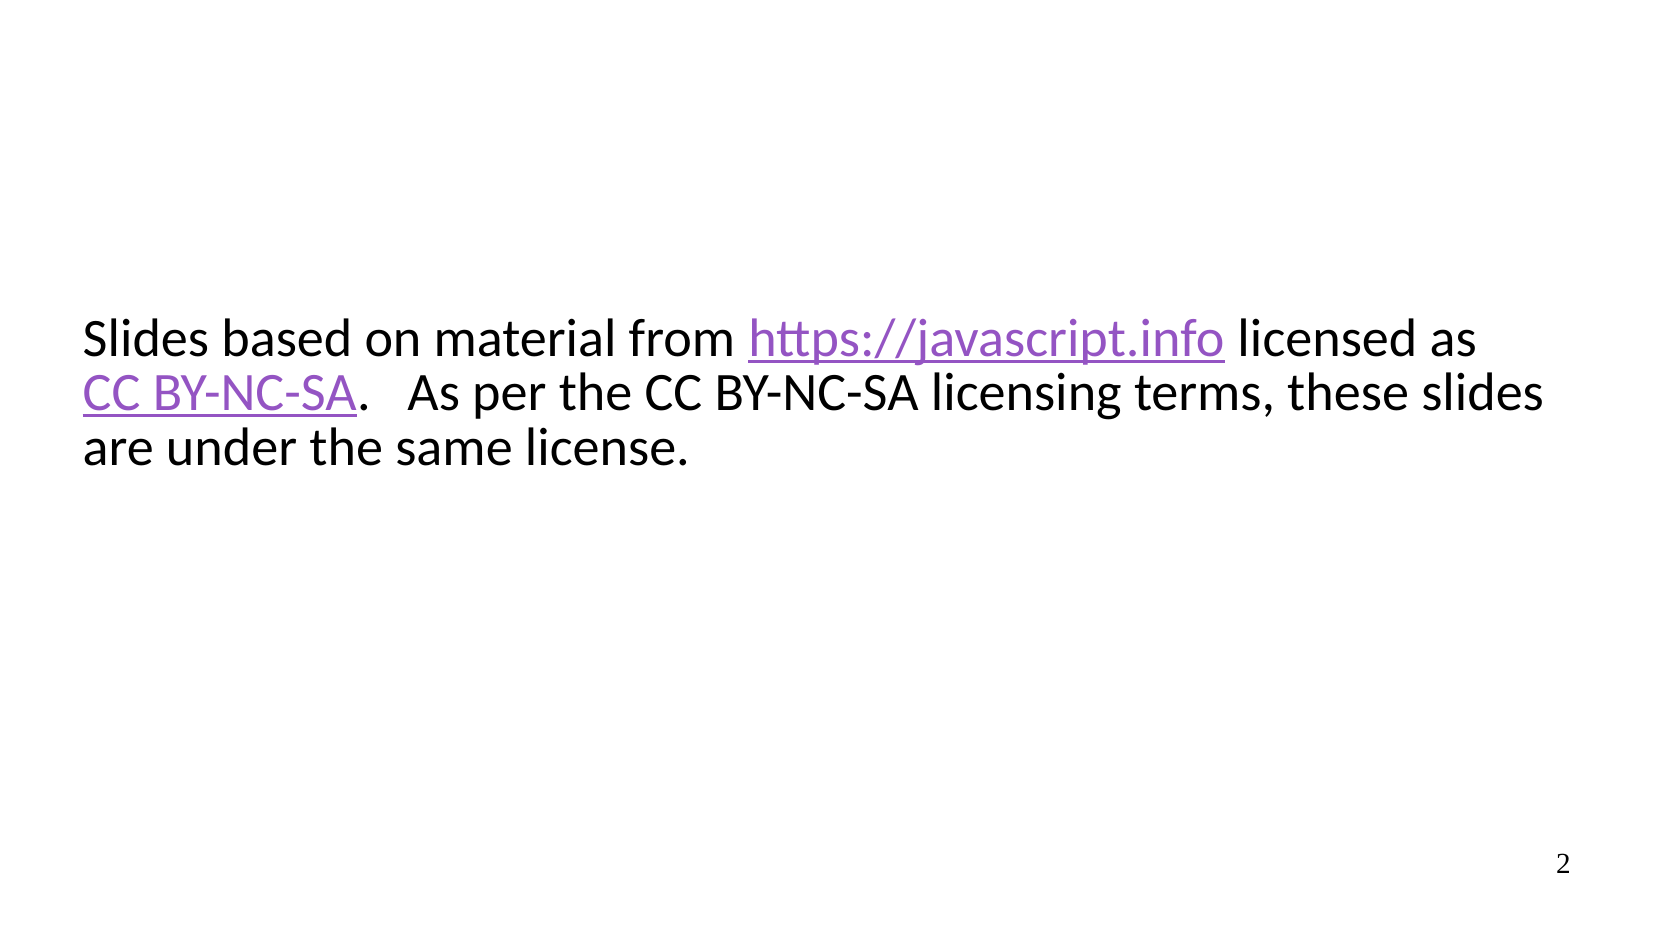

# Slides based on material from https://javascript.info licensed as CC BY-NC-SA. As per the CC BY-NC-SA licensing terms, these slides are under the same license.
2